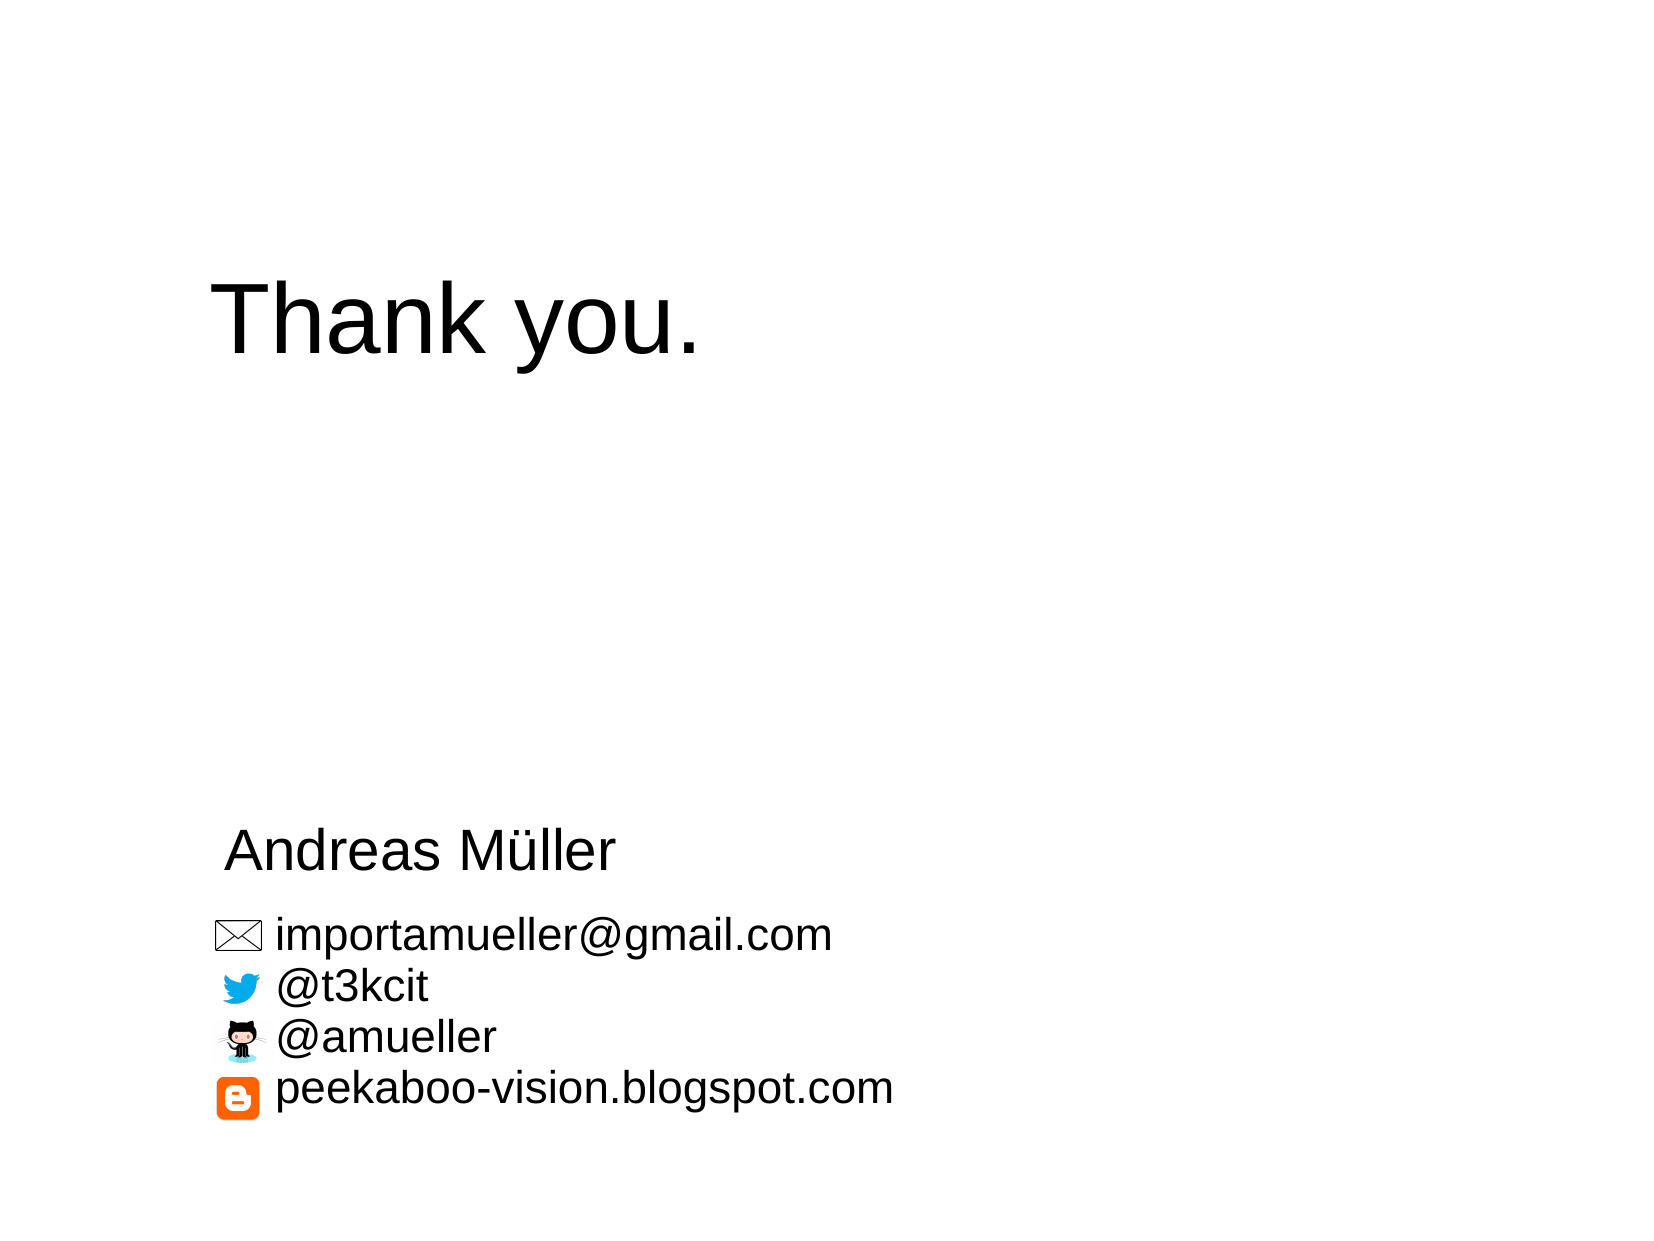

Thank you.
importamueller@gmail.com
@t3kcit
@amueller
peekaboo-vision.blogspot.com
Andreas Müller